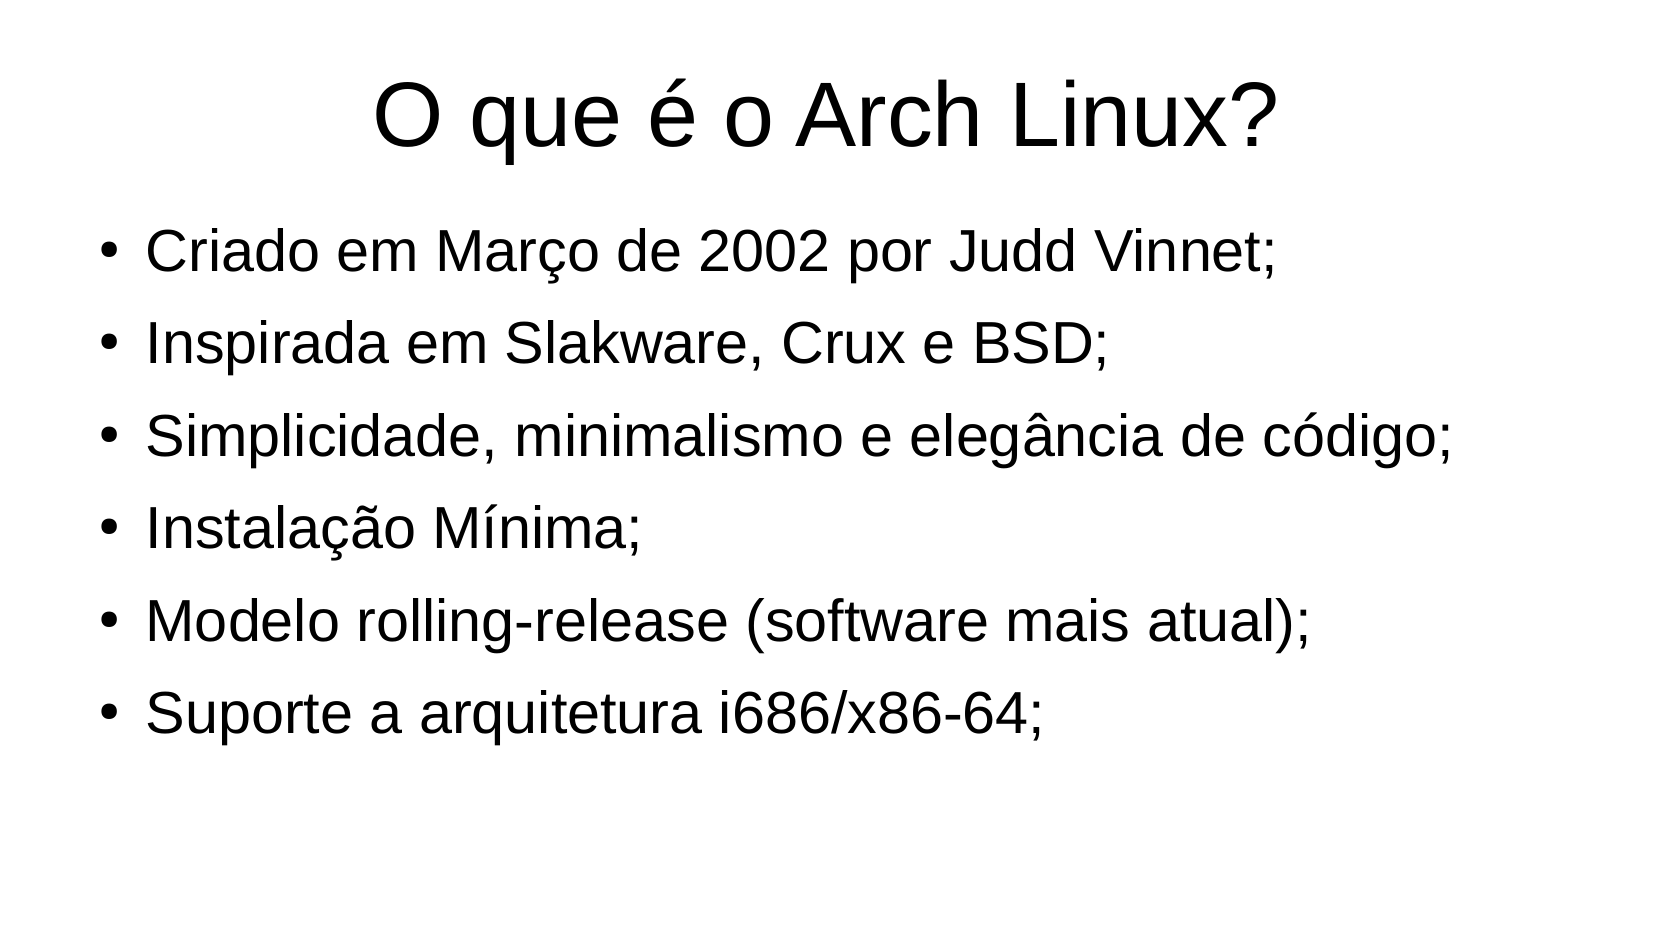

# O que é o Arch Linux?
Criado em Março de 2002 por Judd Vinnet;
Inspirada em Slakware, Crux e BSD;
Simplicidade, minimalismo e elegância de código;
Instalação Mínima;
Modelo rolling-release (software mais atual);
Suporte a arquitetura i686/x86-64;